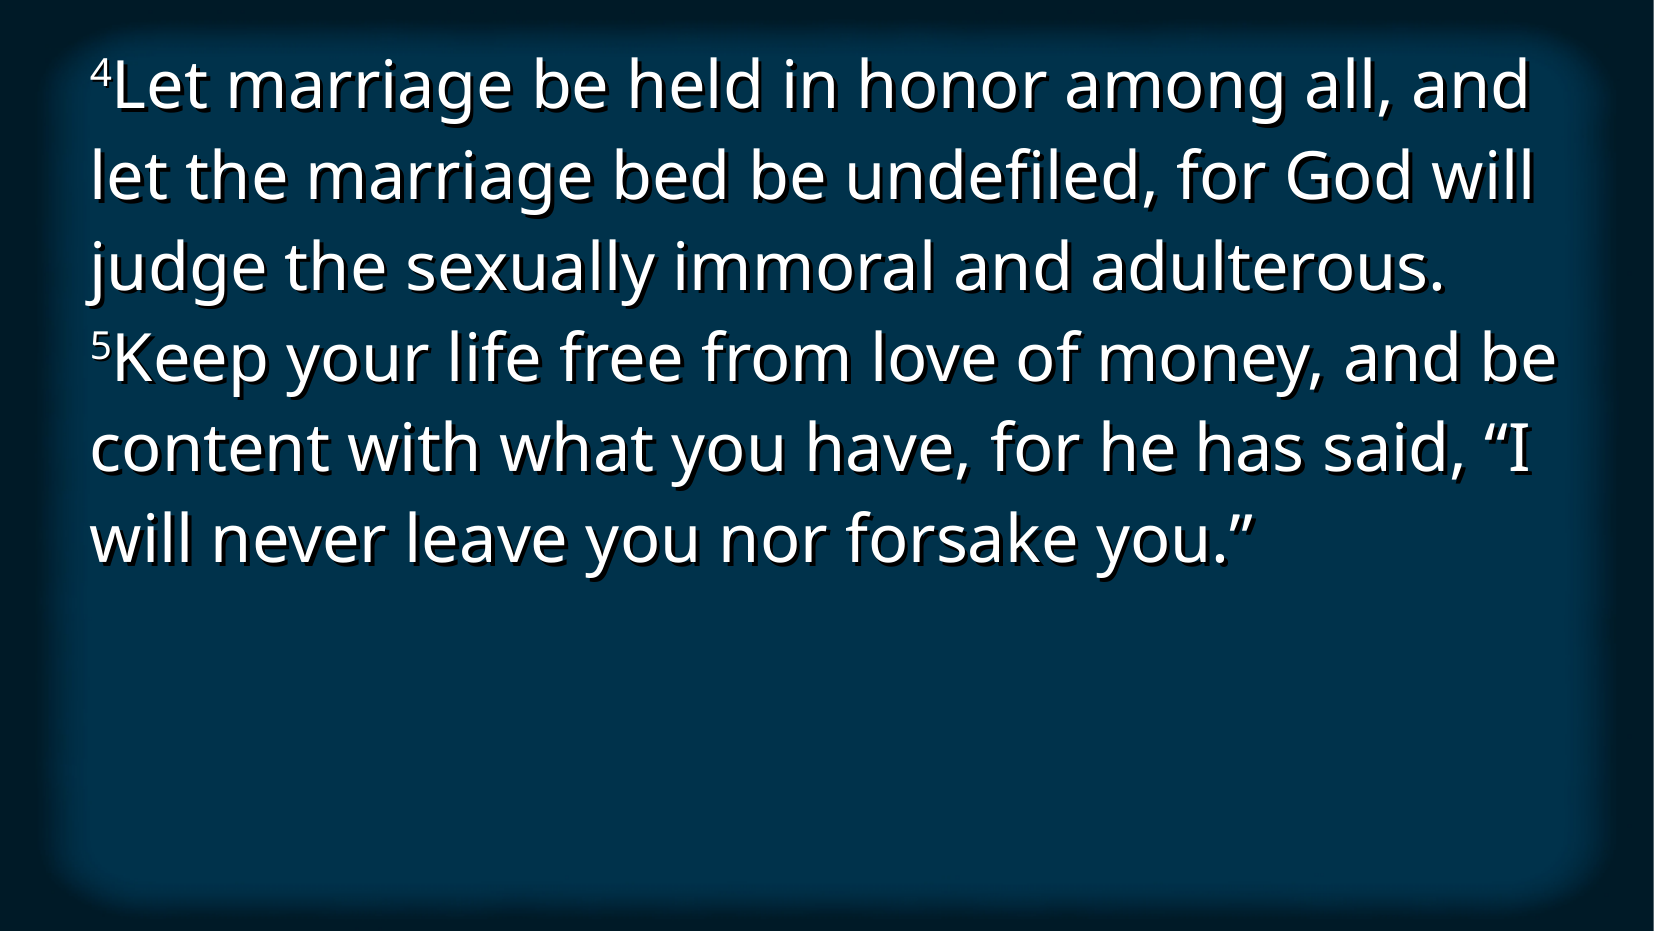

4Let marriage be held in honor among all, and let the marriage bed be undefiled, for God will judge the sexually immoral and adulterous. 5Keep your life free from love of money, and be content with what you have, for he has said, “I will never leave you nor forsake you.”